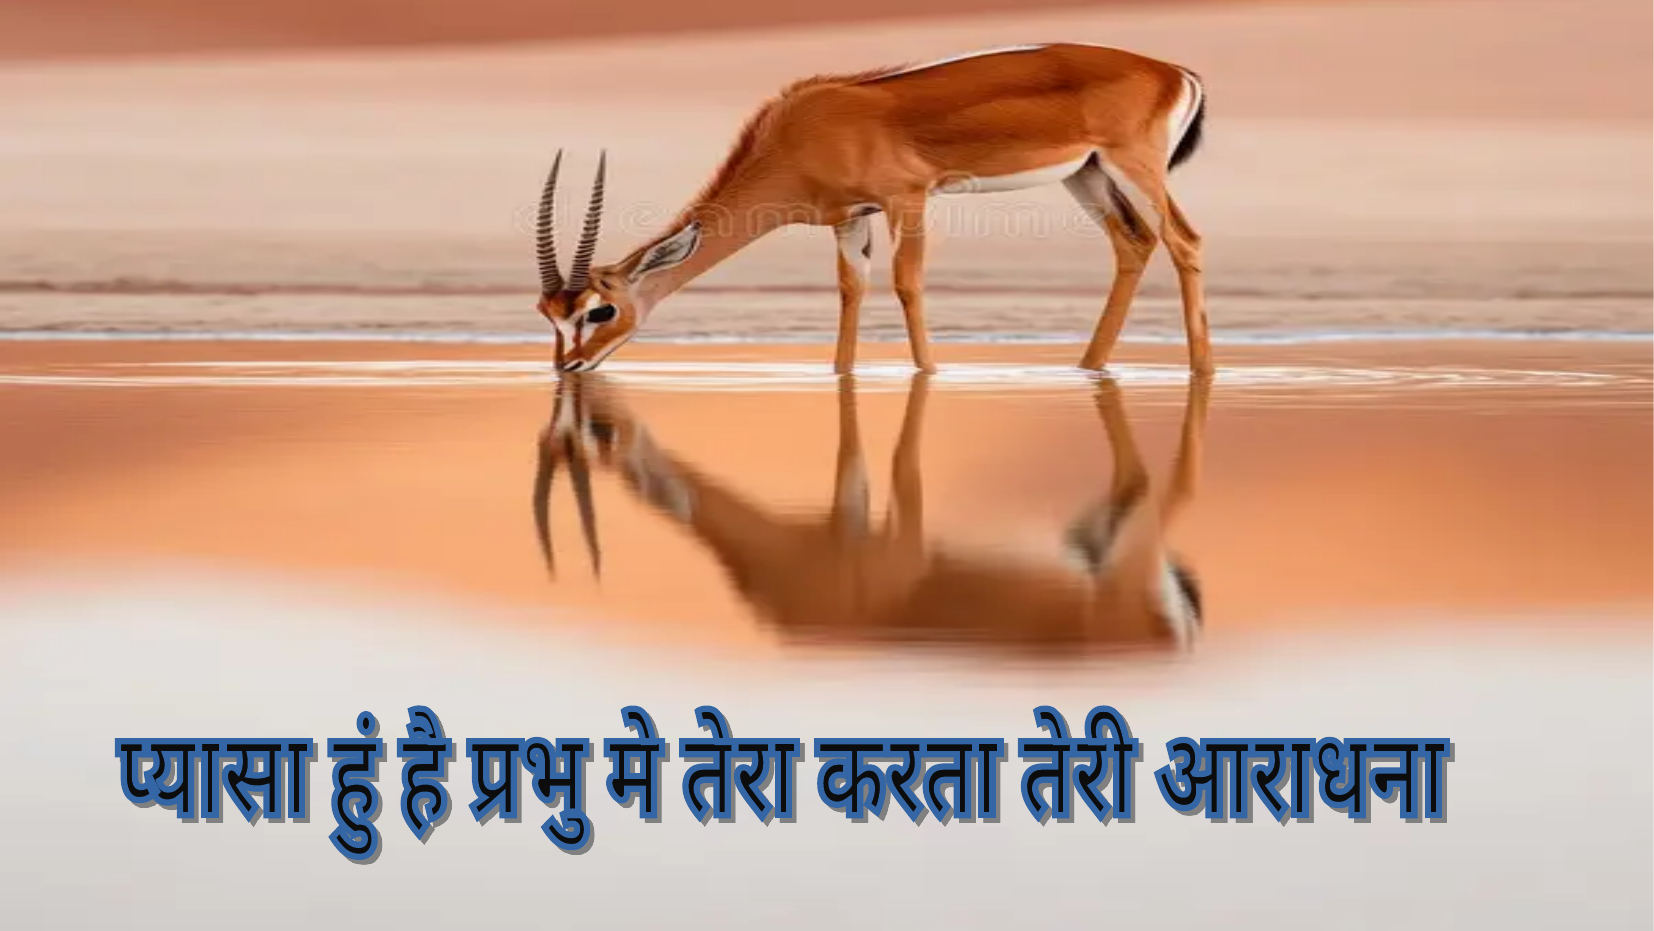

प्यासा हुं है प्रभु मे तेरा करता तेरी आराधना